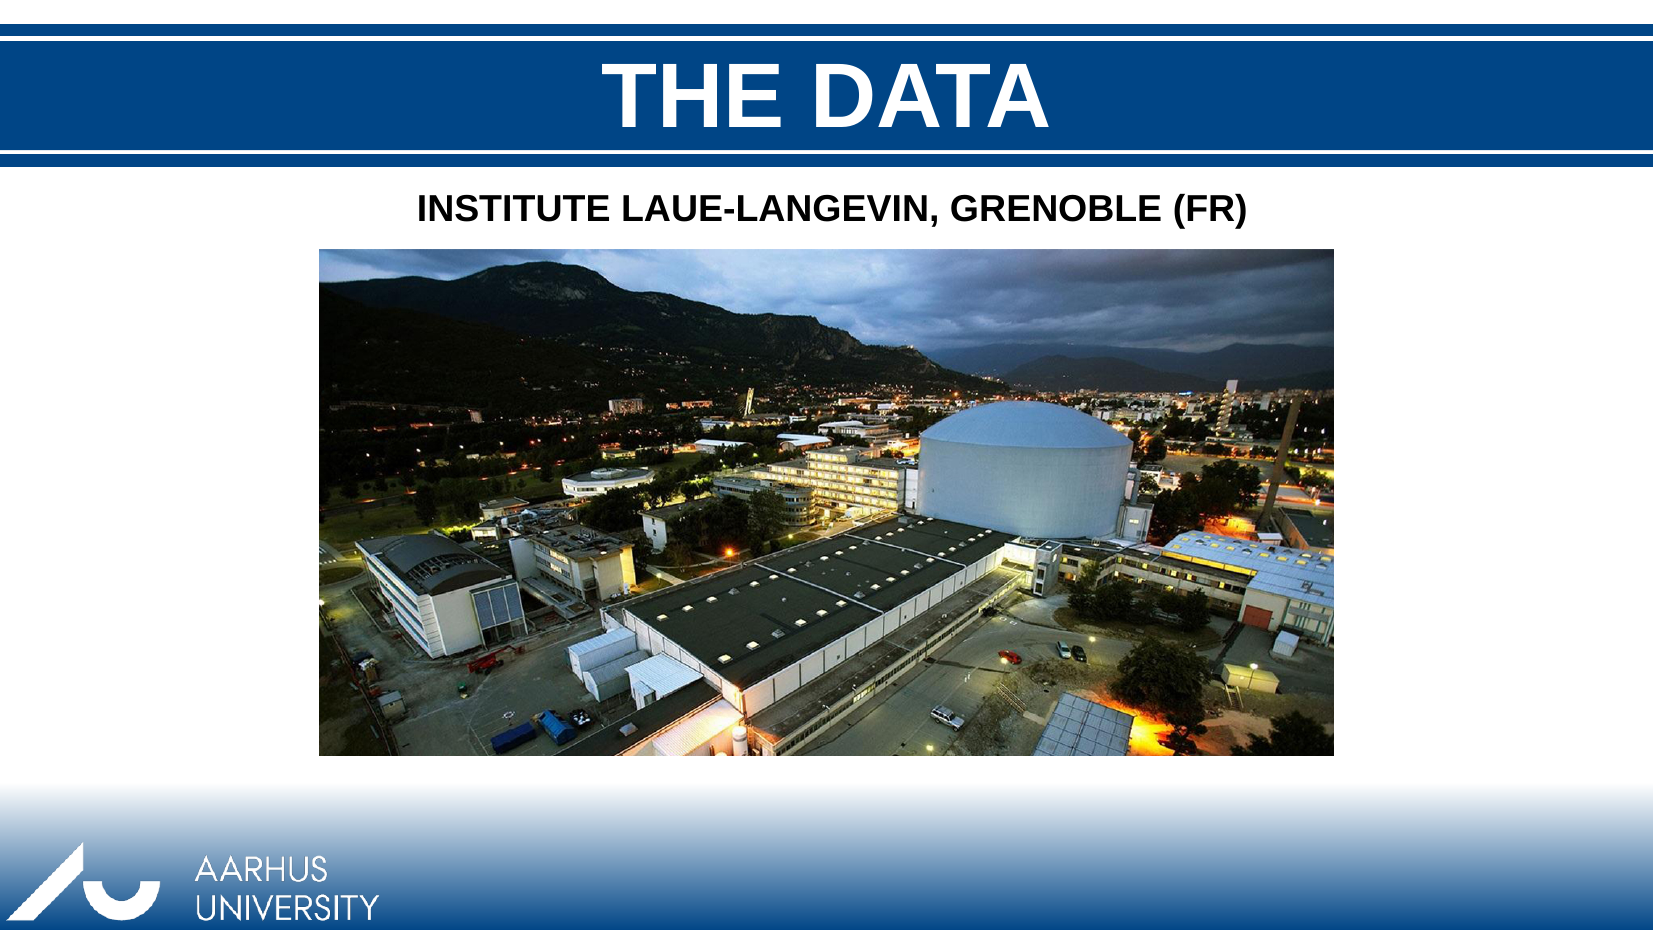

# THE DATA
INSTITUTE LAUE-LANGEVIN, GRENOBLE (FR)